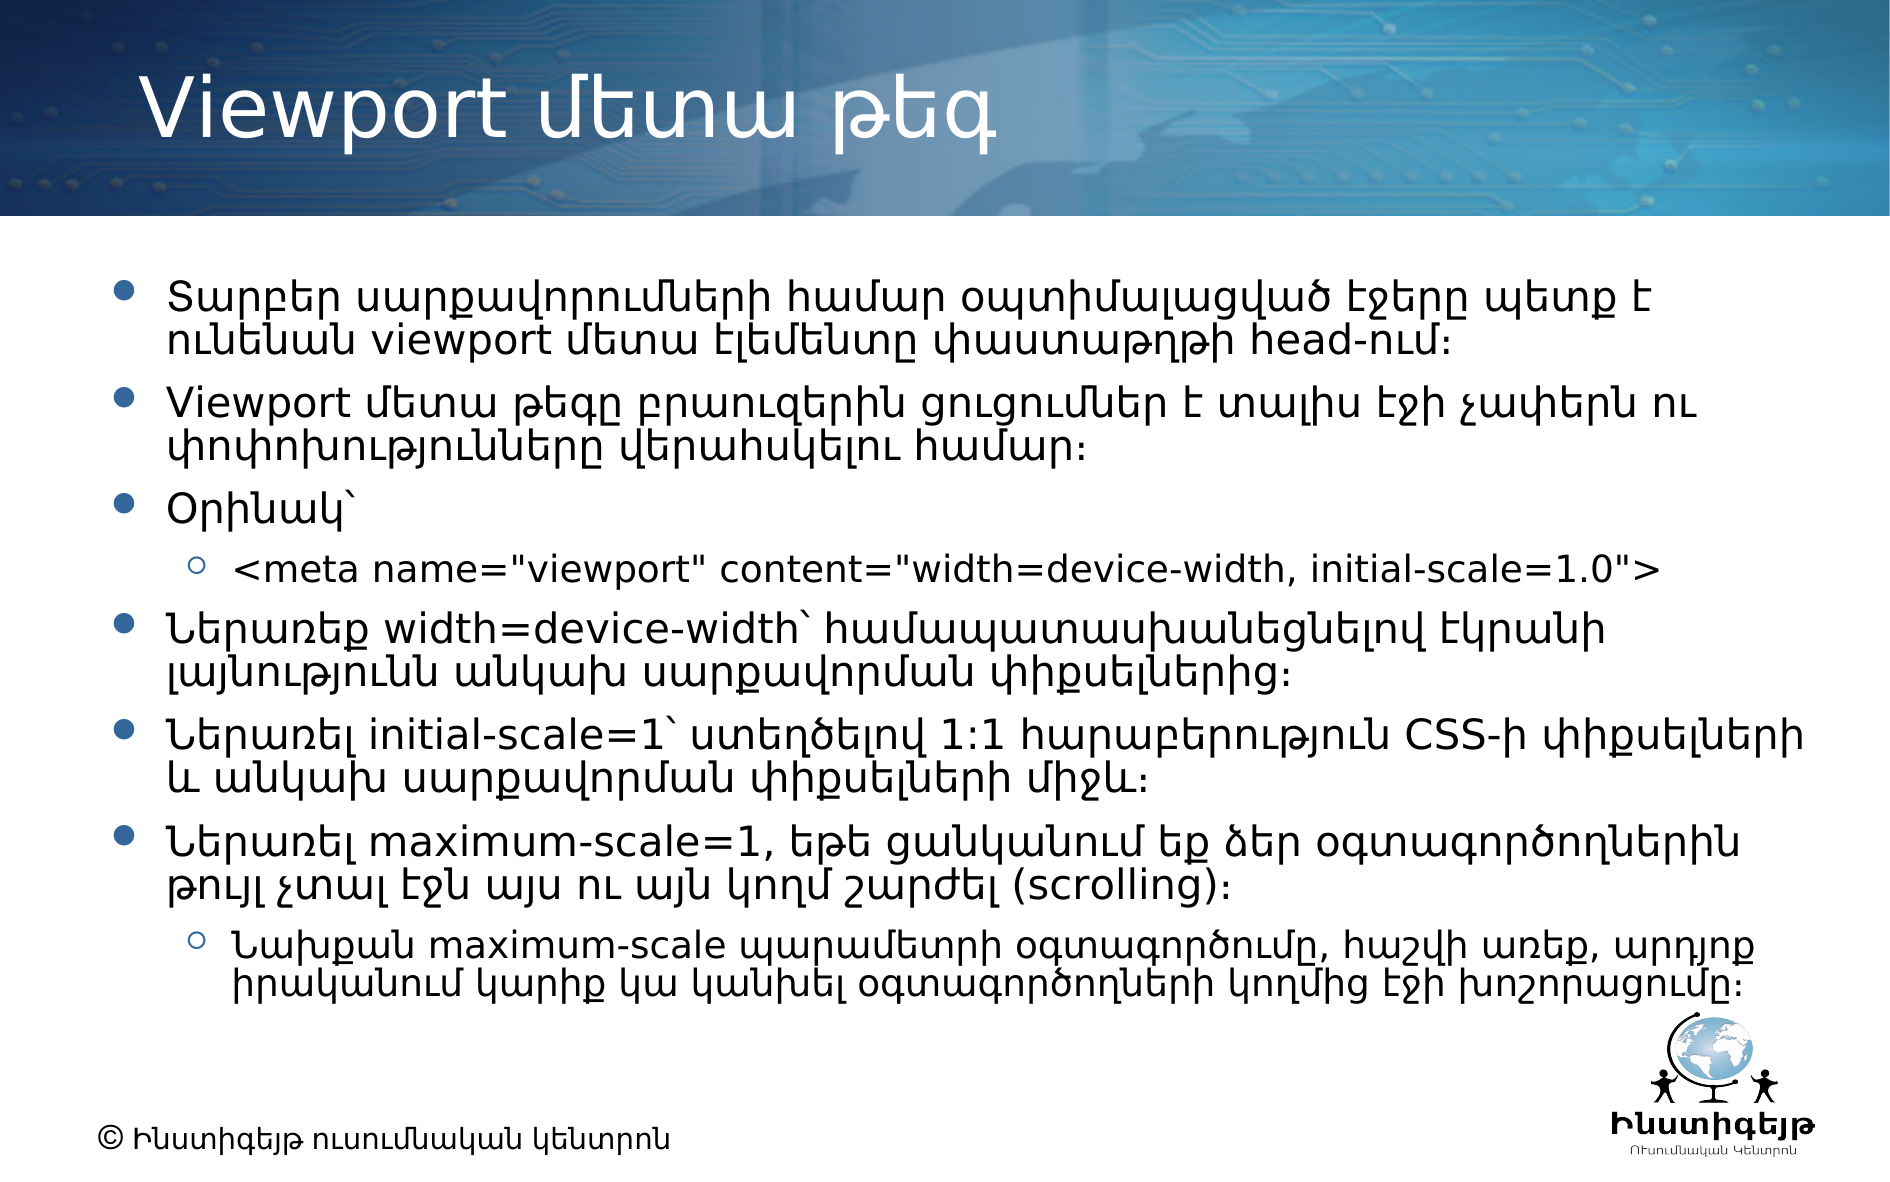

Viewport մետա թեգ
# Տարբեր սարքավորումների համար օպտիմալացված էջերը պետք է ունենան viewport մետա էլեմենտը փաստաթղթի head-ում։
Viewport մետա թեգը բրաուզերին ցուցումներ է տալիս էջի չափերն ու փոփոխությունները վերահսկելու համար։
Օրինակ՝
<meta name="viewport" content="width=device-width, initial-scale=1.0">
Ներառեք width=device-width՝ համապատասխանեցնելով էկրանի լայնությունն անկախ սարքավորման փիքսելներից։
Ներառել initial-scale=1՝ ստեղծելով 1:1 հարաբերություն CSS-ի փիքսելների և անկախ սարքավորման փիքսելների միջև։
Ներառել maximum-scale=1, եթե ցանկանում եք ձեր օգտագործողներին թույլ չտալ էջն այս ու այն կողմ շարժել (scrolling)։
Նախքան maximum-scale պարամետրի օգտագործումը, հաշվի առեք, արդյոք իրականում կարիք կա կանխել օգտագործողների կողմից էջի խոշորացումը։